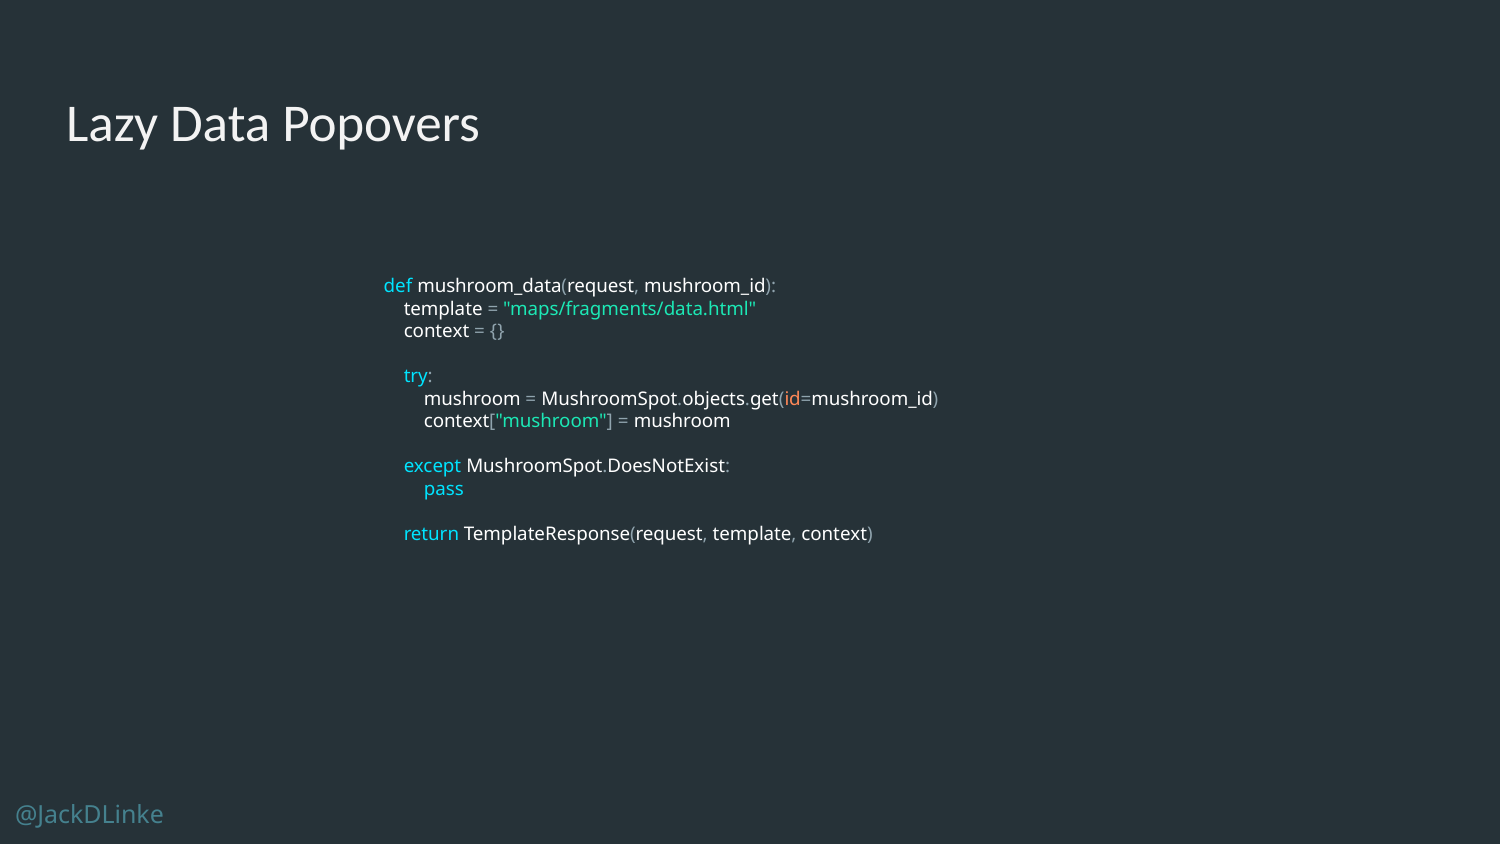

# Lazy Data Popovers
def mushroom_data(request, mushroom_id):
 template = "maps/fragments/data.html"
 context = {}
 try:
 mushroom = MushroomSpot.objects.get(id=mushroom_id)
 context["mushroom"] = mushroom
 except MushroomSpot.DoesNotExist:
 pass
 return TemplateResponse(request, template, context)